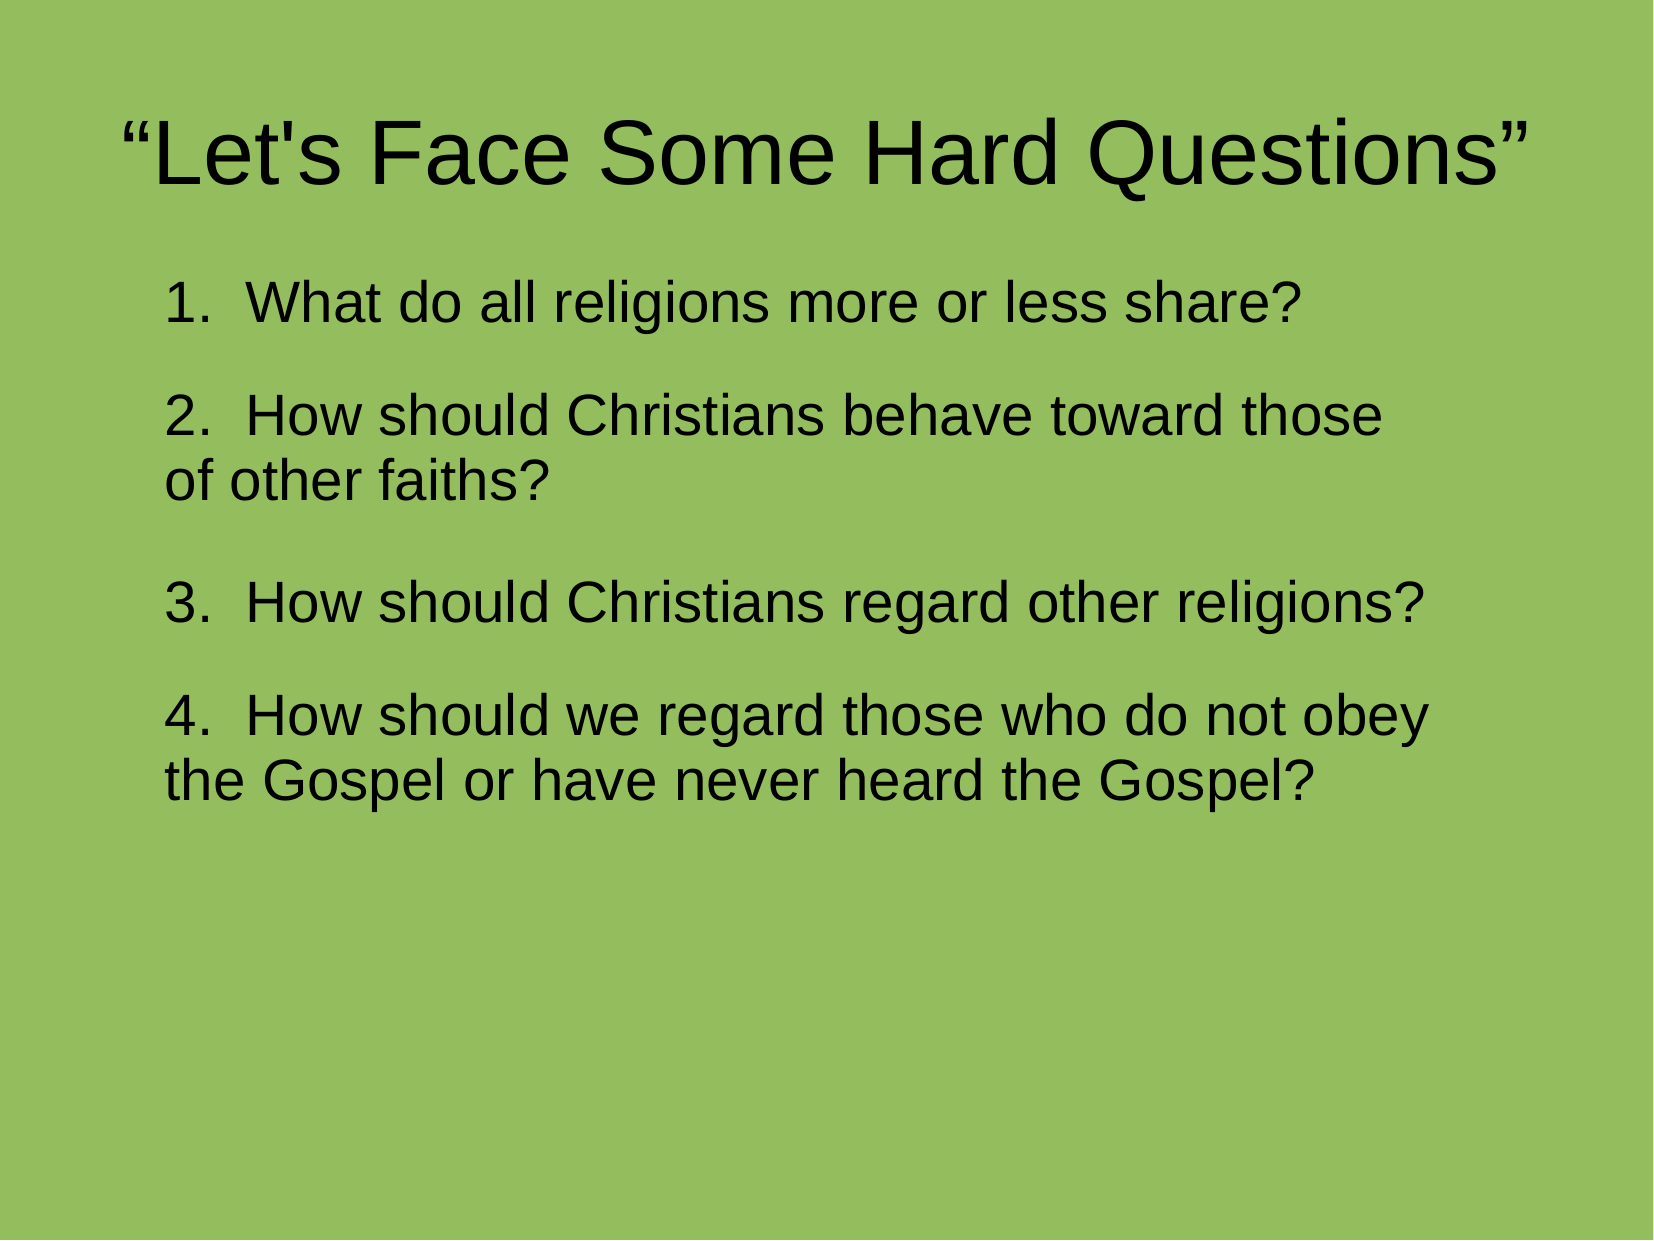

# “Let's Face Some Hard Questions”
1. What do all religions more or less share?
2. How should Christians behave toward those
of other faiths?
3. How should Christians regard other religions?
4. How should we regard those who do not obey the Gospel or have never heard the Gospel?